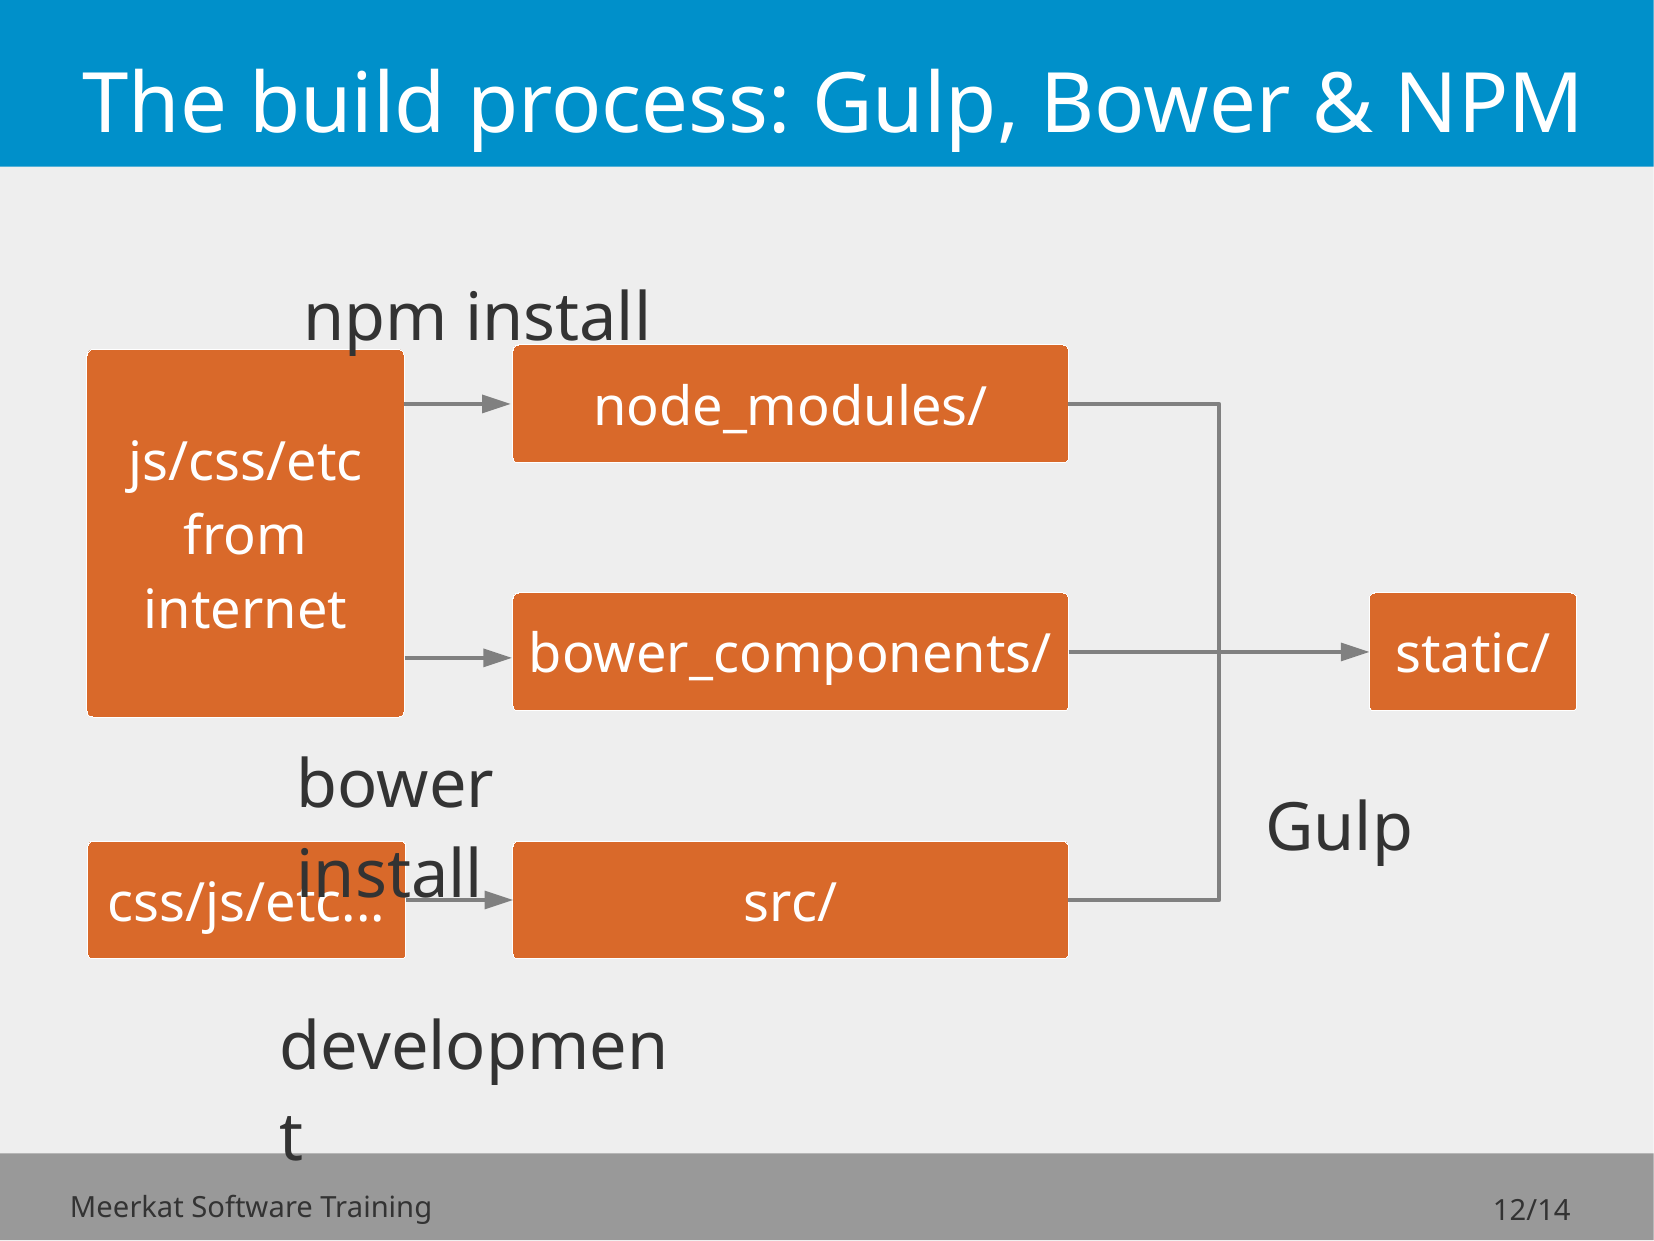

# The build process: Gulp, Bower & NPM
npm install
node_modules/
js/css/etc
from
internet
bower_components/
static/
bower install
Gulp
css/js/etc...
src/
development
12